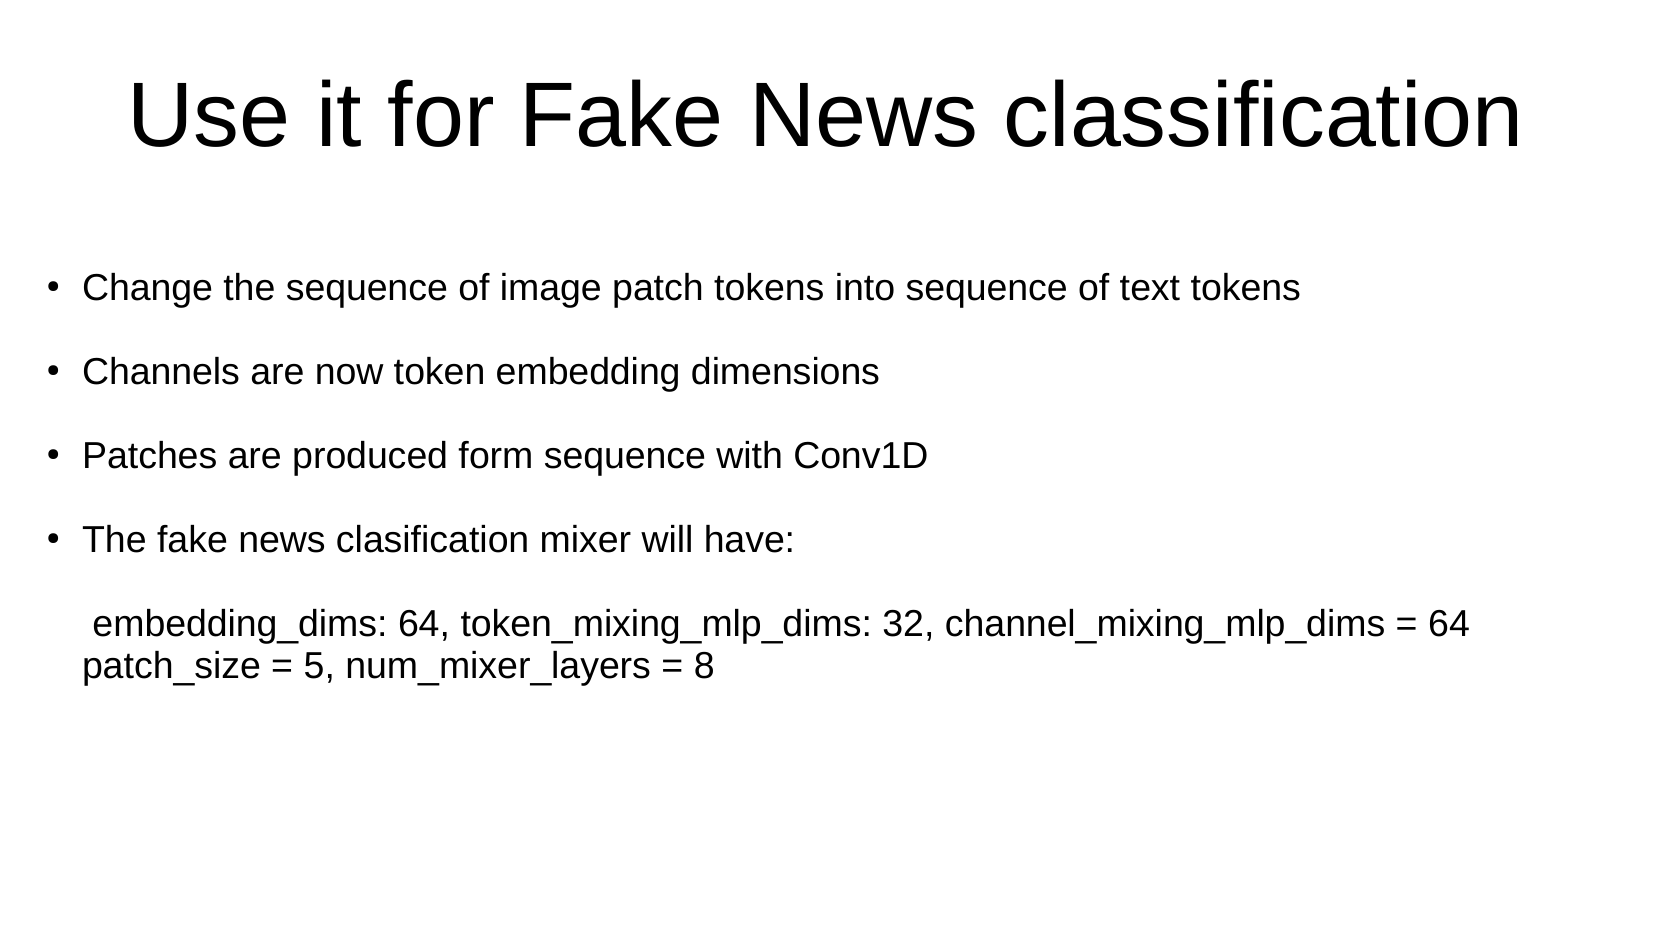

# Use it for Fake News classification
Change the sequence of image patch tokens into sequence of text tokens
Channels are now token embedding dimensions
Patches are produced form sequence with Conv1D
The fake news clasification mixer will have:
 embedding_dims: 64, token_mixing_mlp_dims: 32, channel_mixing_mlp_dims = 64
patch_size = 5, num_mixer_layers = 8